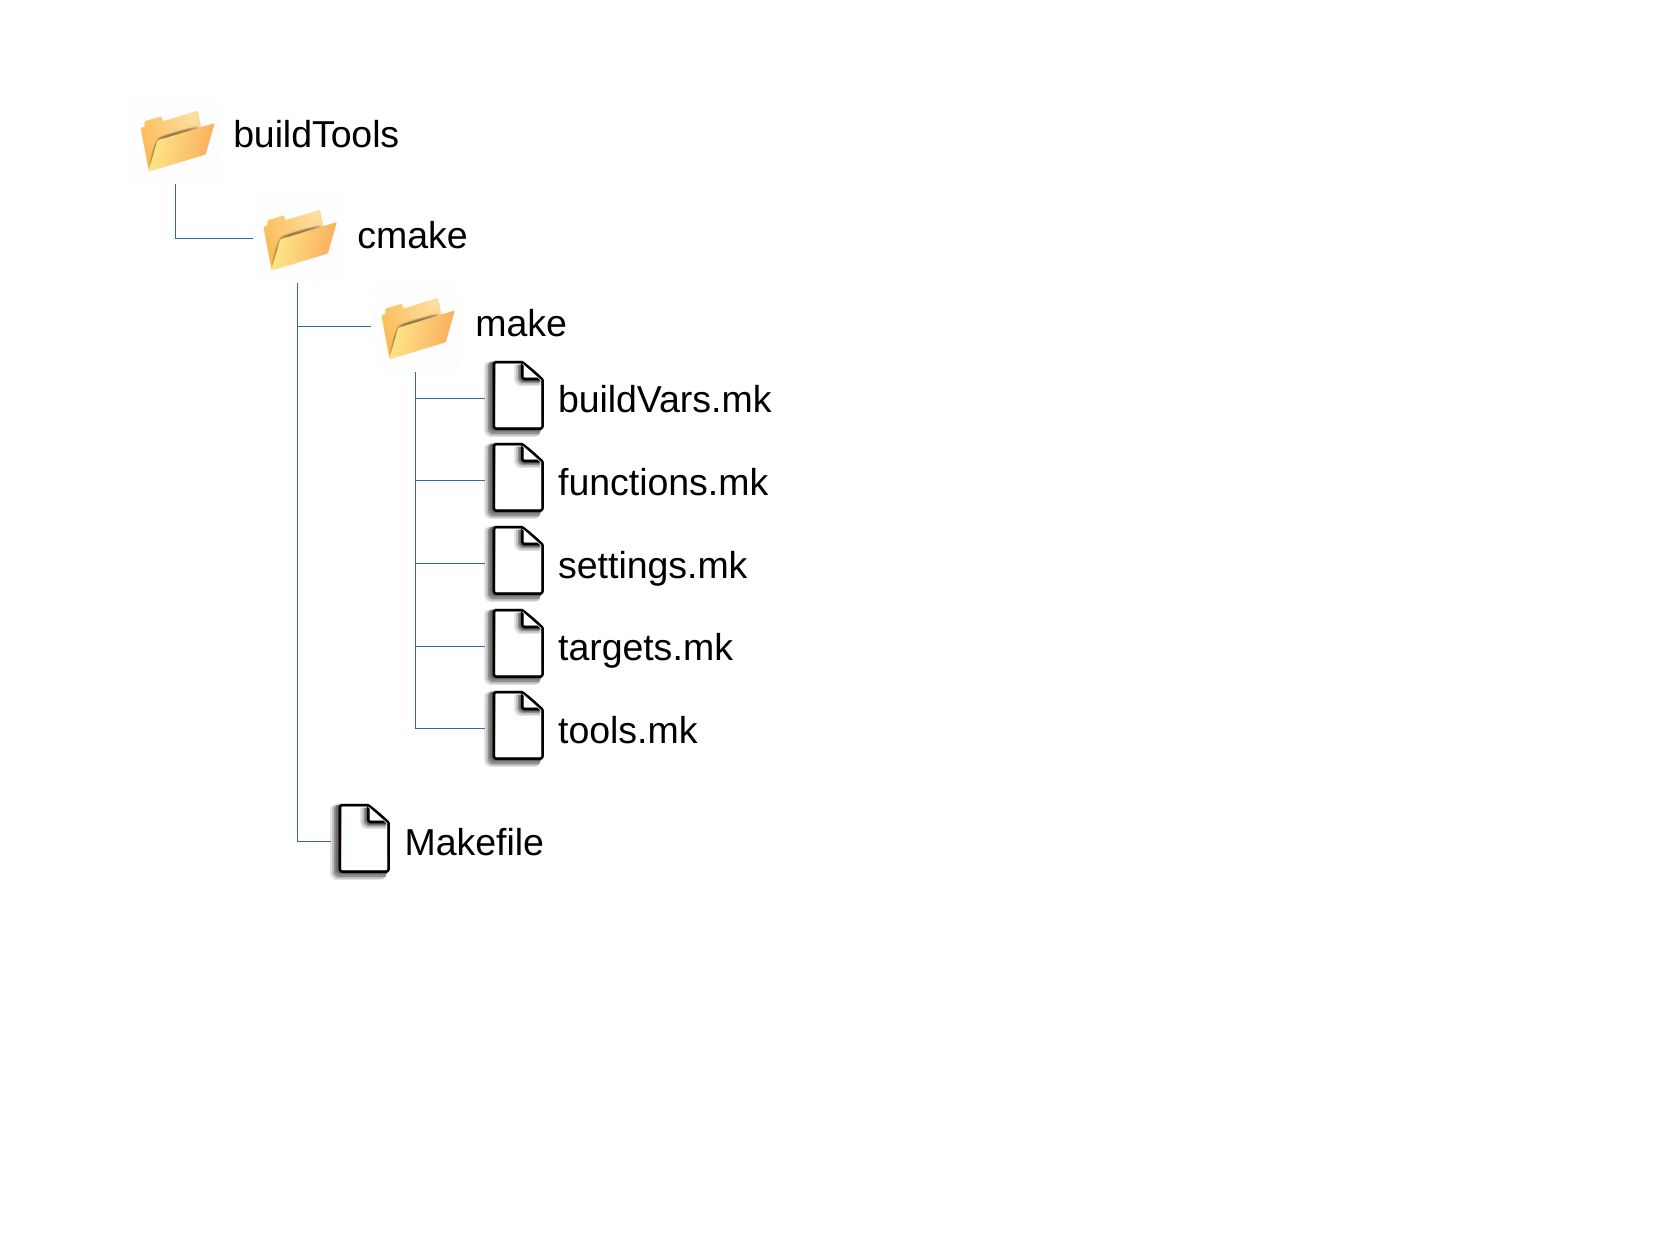

buildTools
cmake
make
buildVars.mk
functions.mk
settings.mk
targets.mk
tools.mk
Makefile